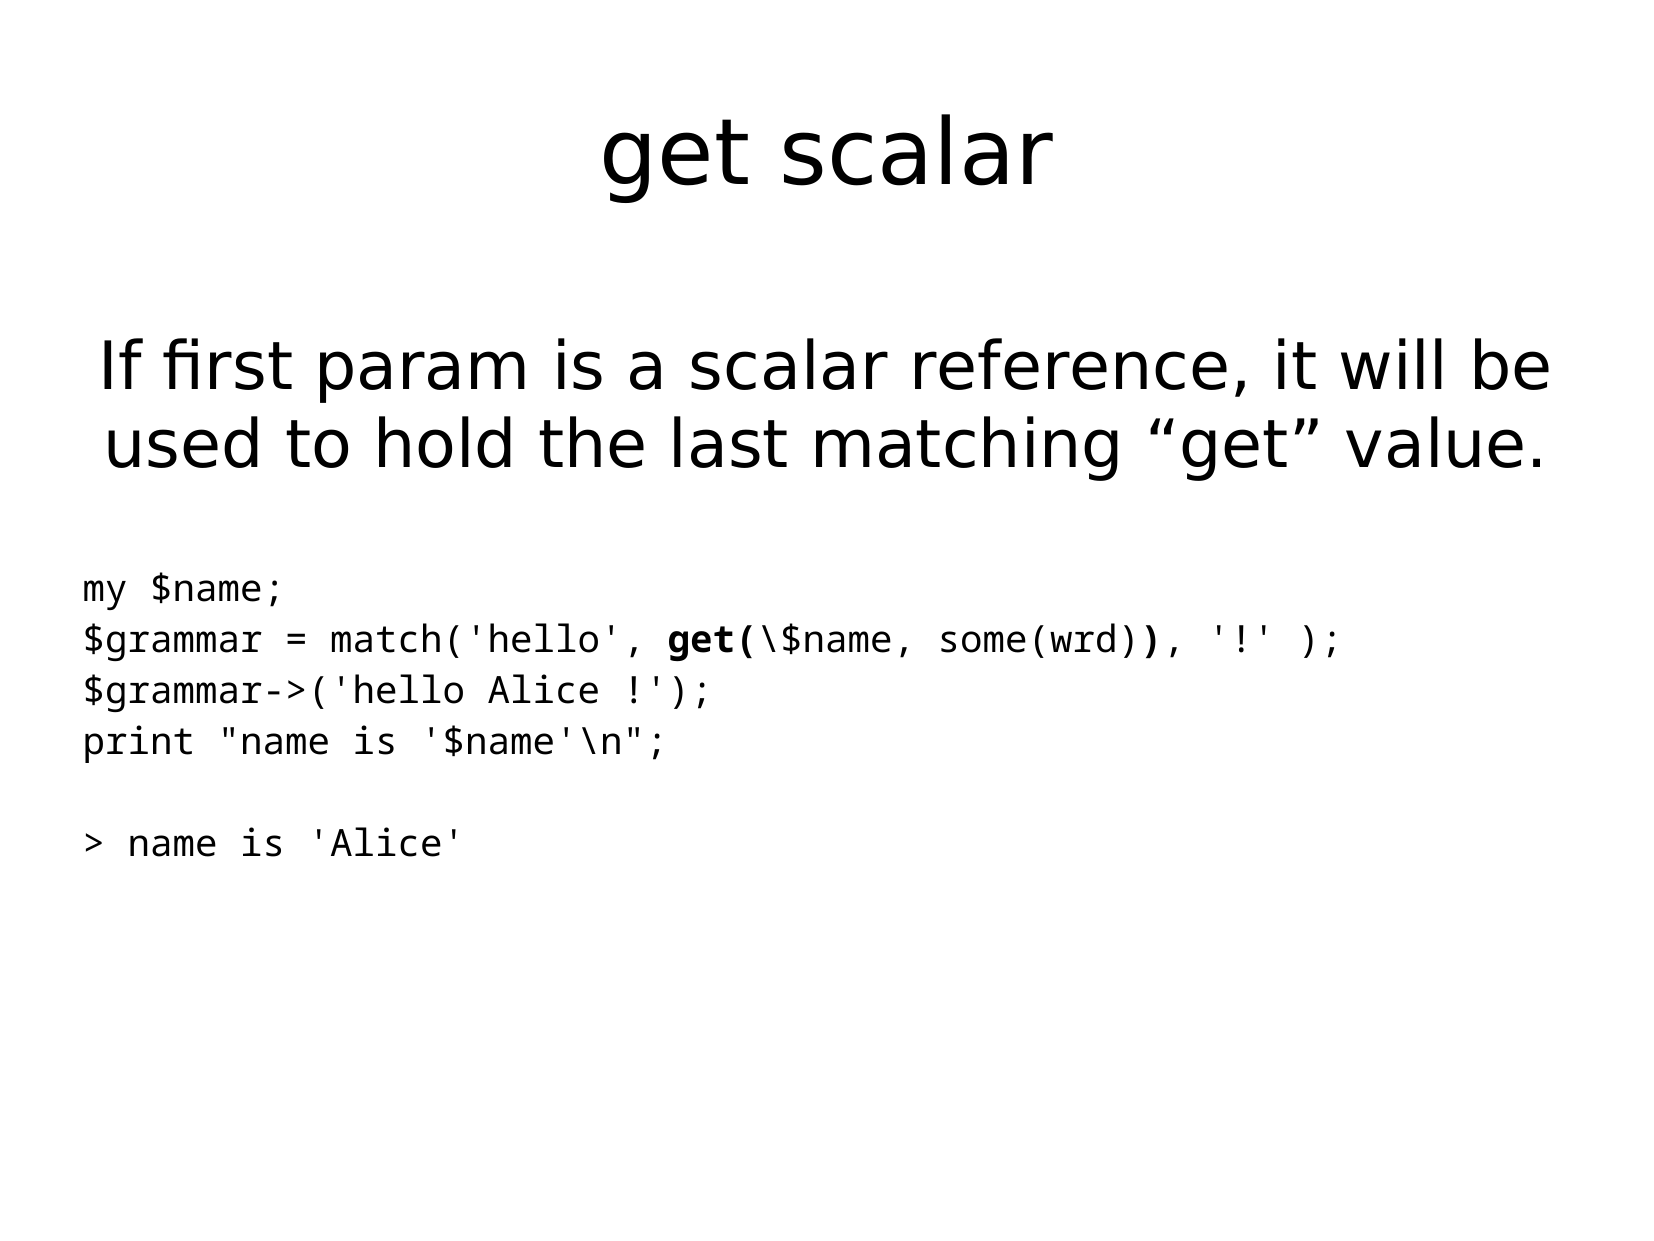

# get scalar
If first param is a scalar reference, it will be used to hold the last matching “get” value.
my $name;
$grammar = match('hello', get(\$name, some(wrd)), '!' );
$grammar->('hello Alice !');
print "name is '$name'\n";
> name is 'Alice'